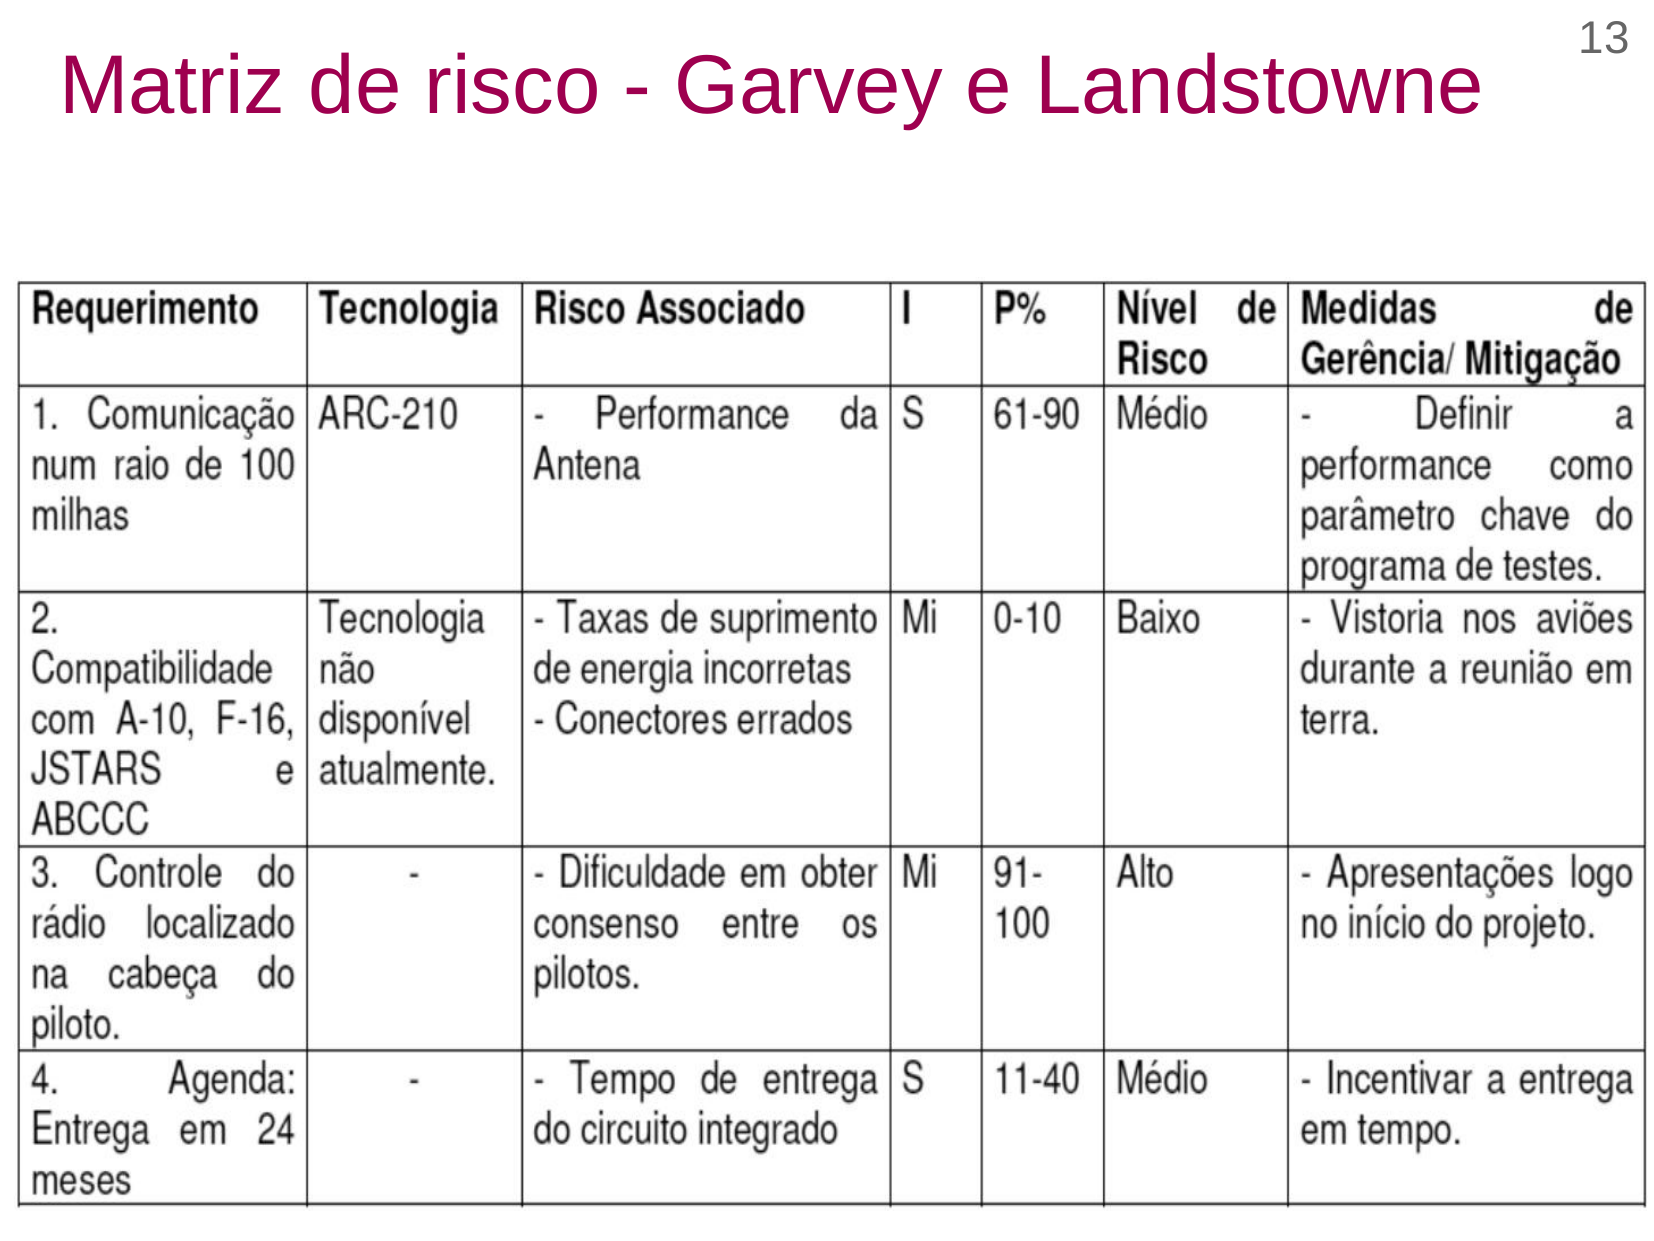

13
# Matriz de risco - Garvey e Landstowne